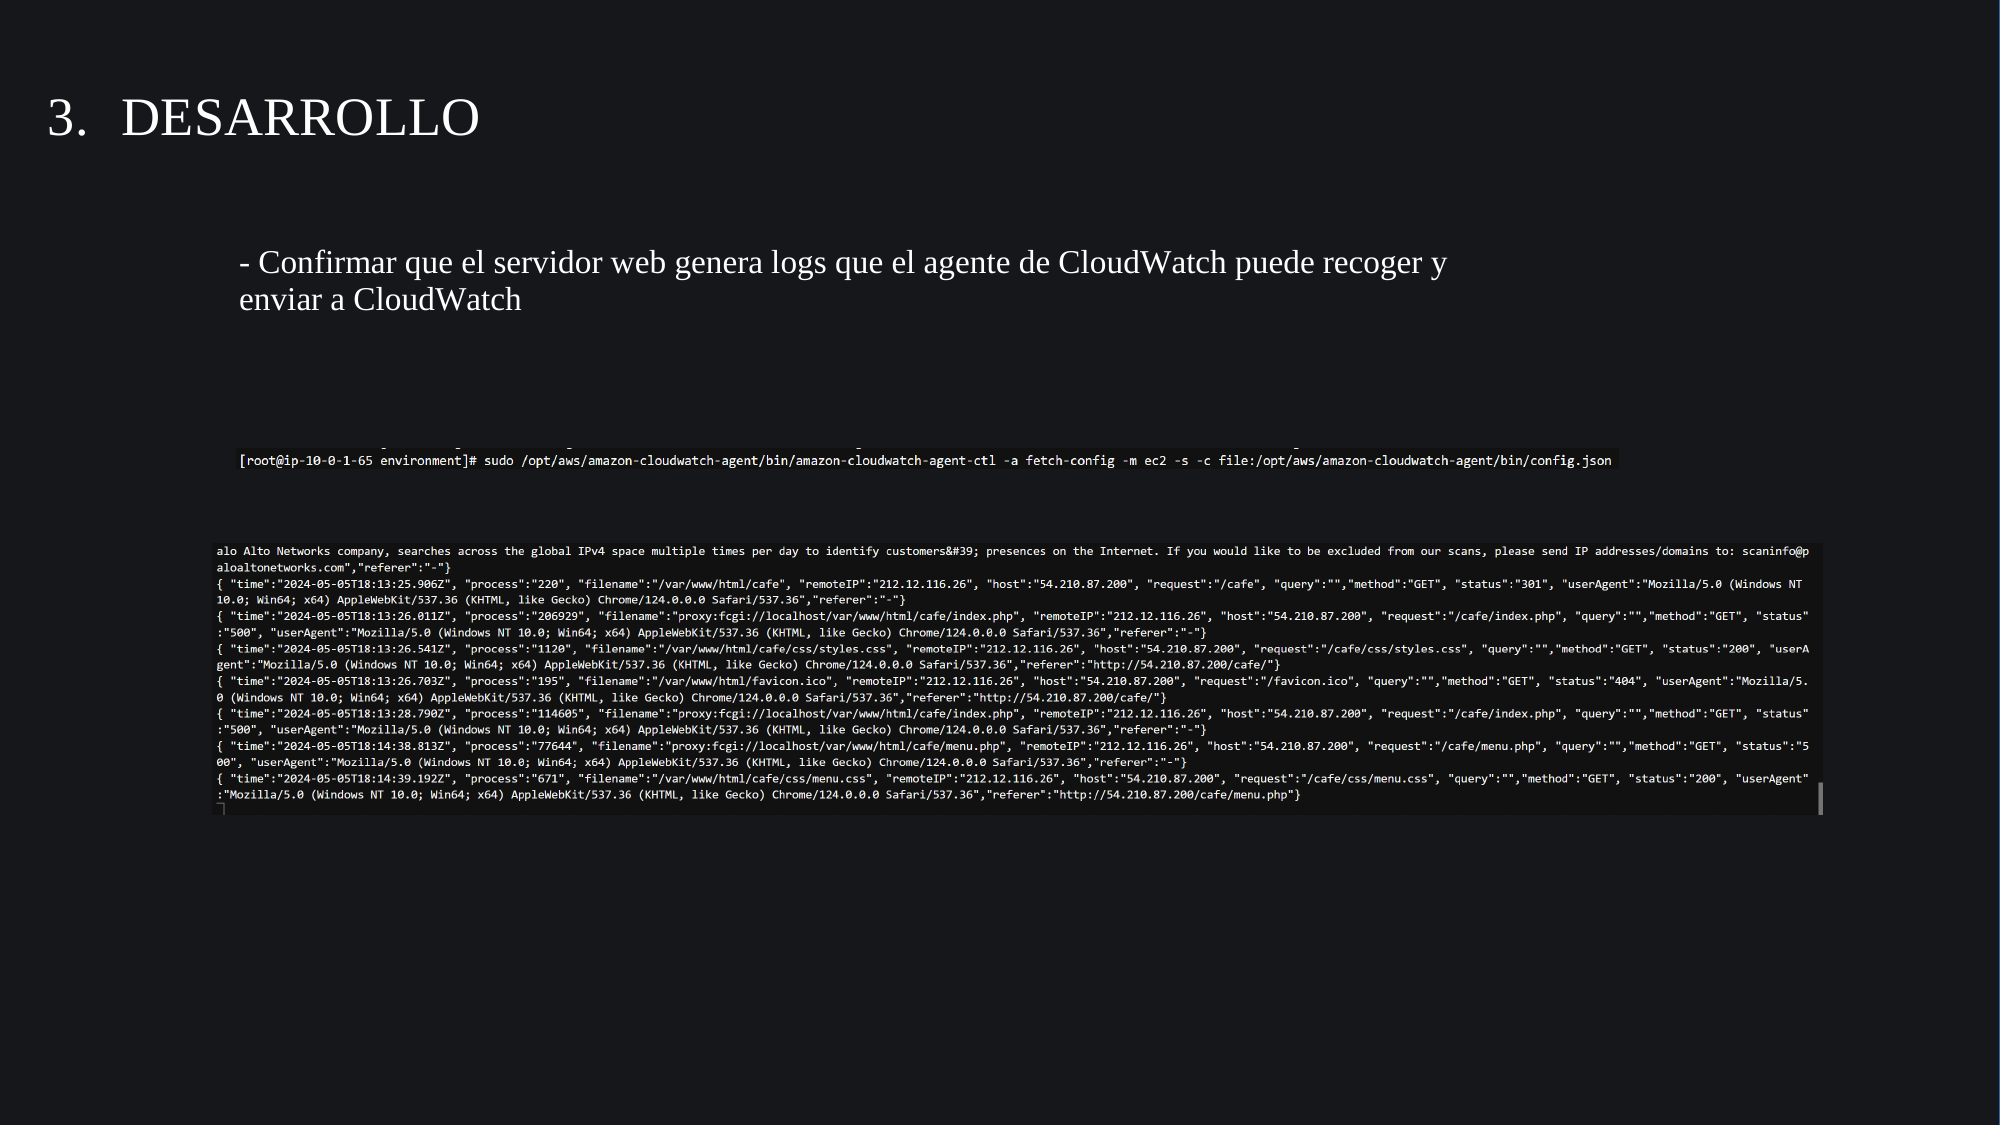

# 3.	DESARROLLO
- Confirmar que el servidor web genera logs que el agente de CloudWatch puede recoger y enviar a CloudWatch